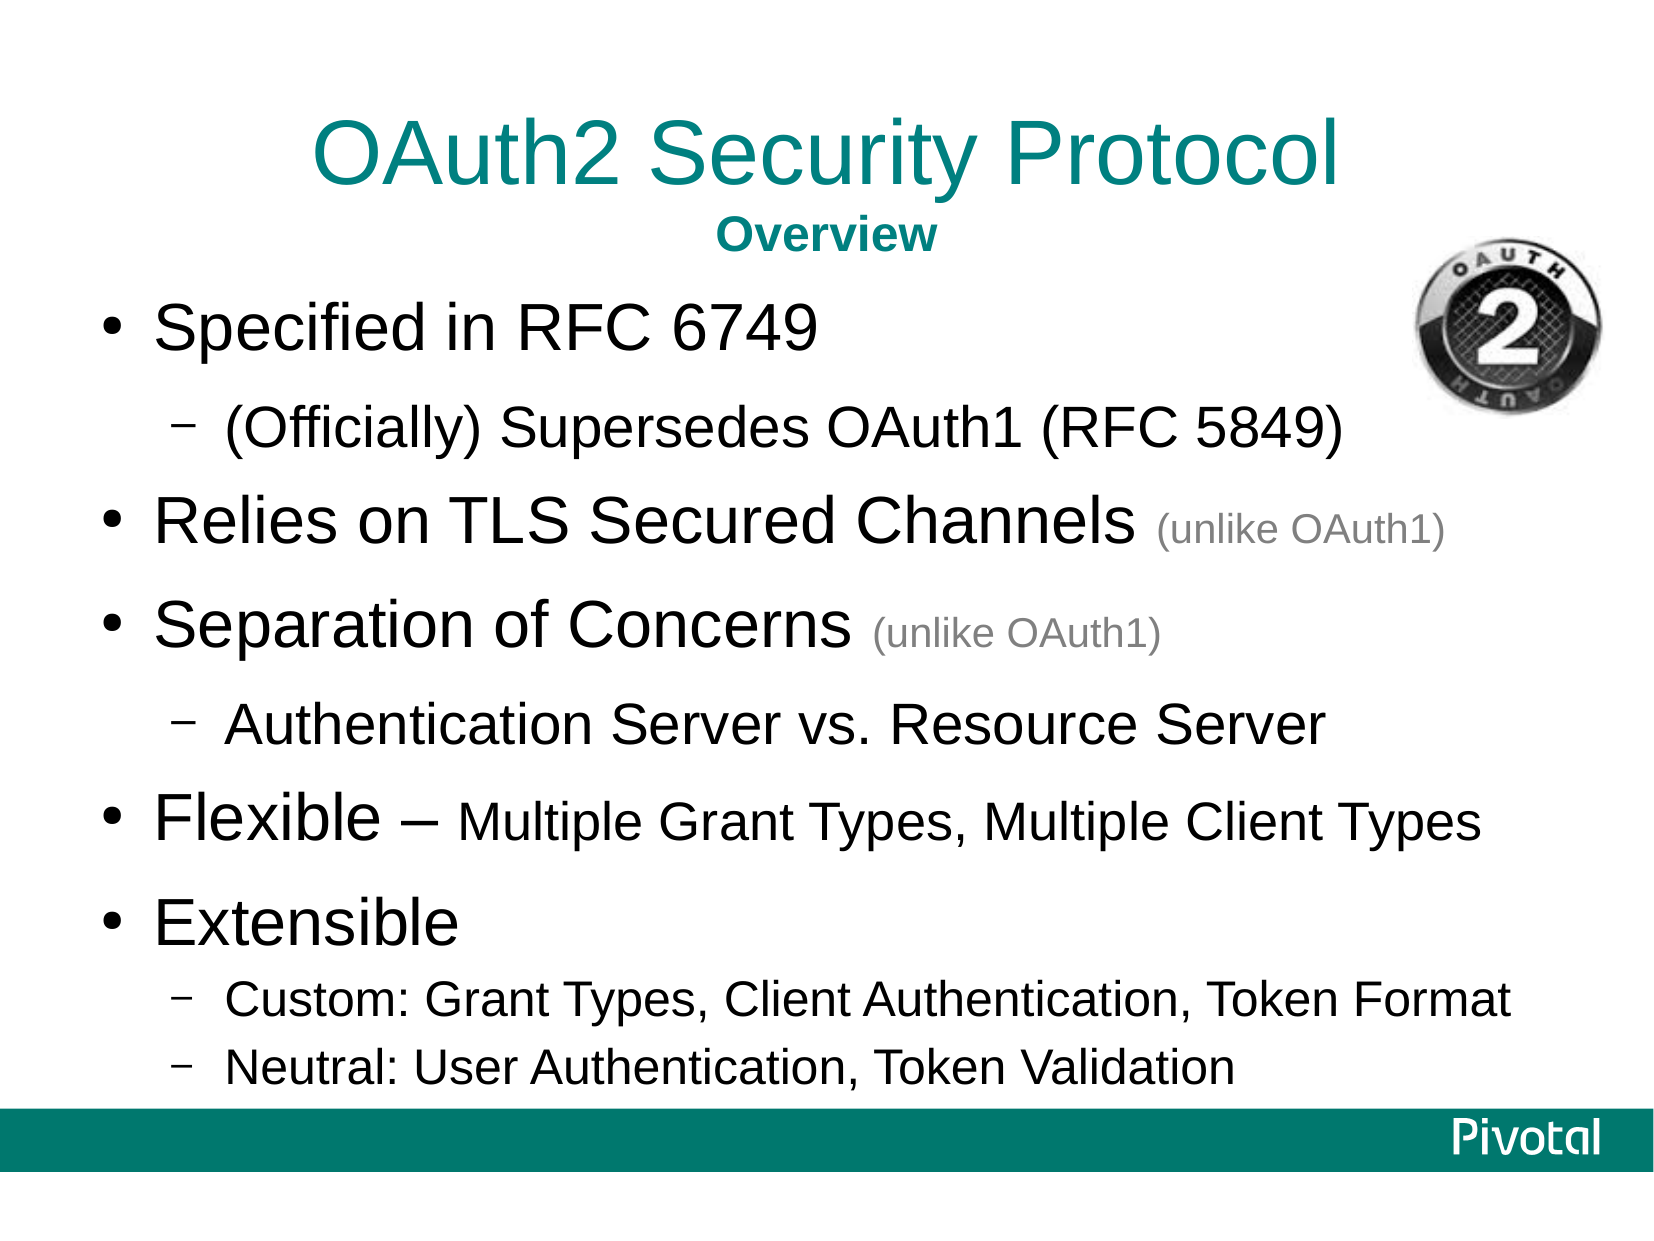

# OAuth2 Security Protocol
Overview
Specified in RFC 6749
(Officially) Supersedes OAuth1 (RFC 5849)
Relies on TLS Secured Channels (unlike OAuth1)
Separation of Concerns (unlike OAuth1)
Authentication Server vs. Resource Server
Flexible – Multiple Grant Types, Multiple Client Types
Extensible
Custom: Grant Types, Client Authentication, Token Format
Neutral: User Authentication, Token Validation